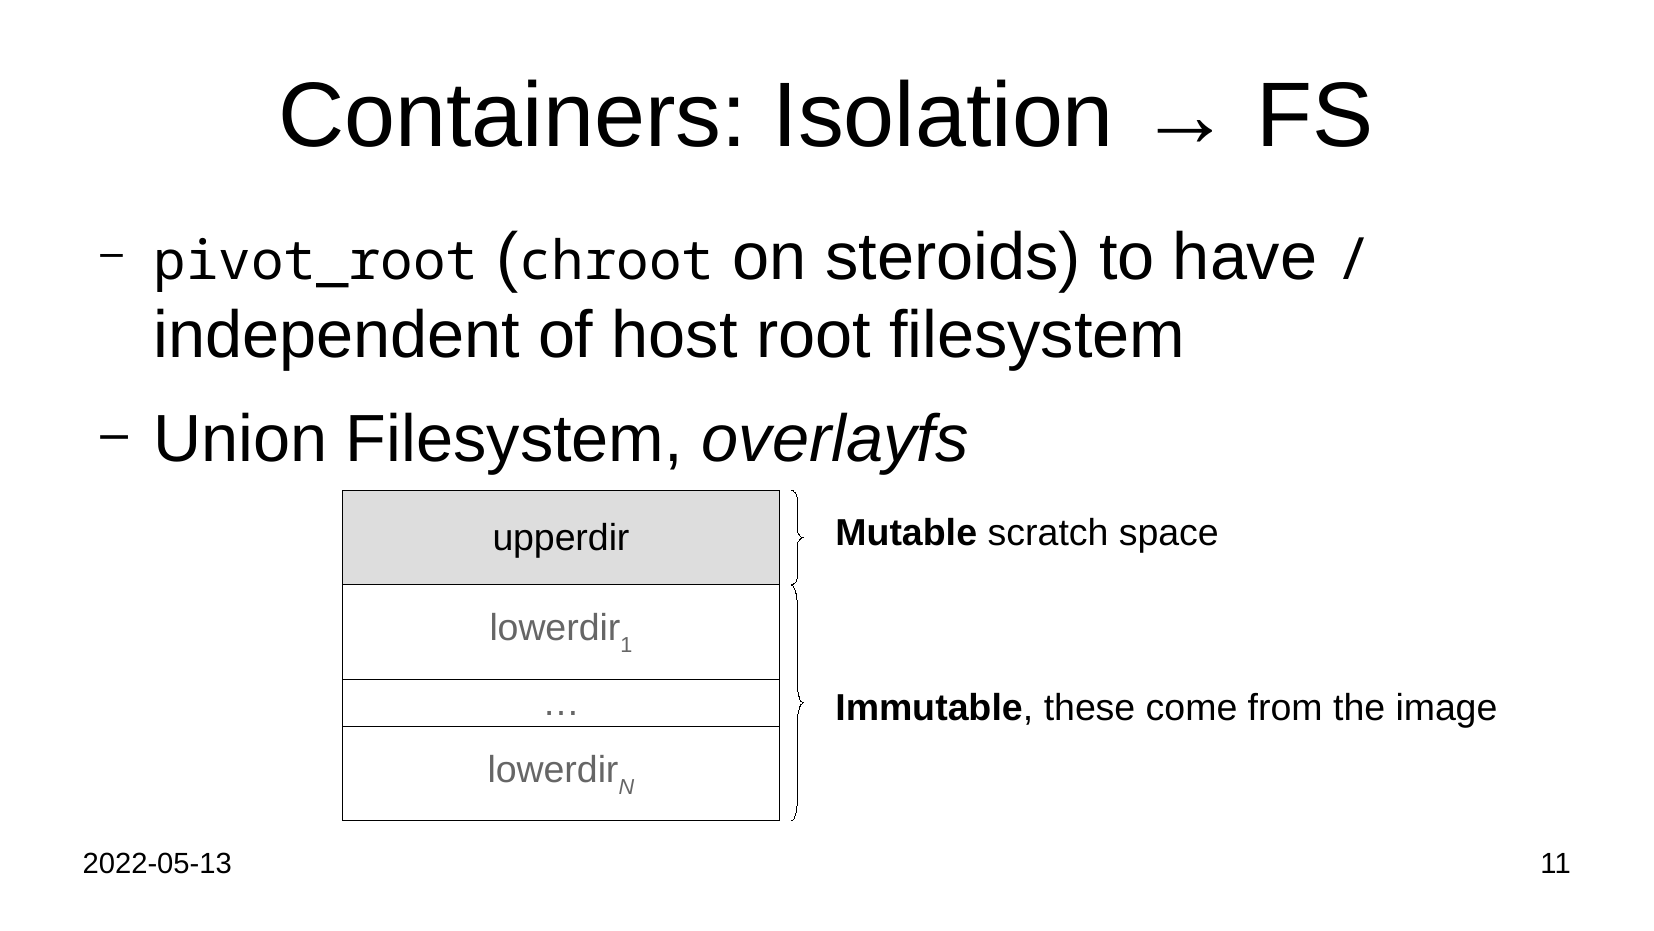

# Containers: Isolation → FS
pivot_root (chroot on steroids) to have / independent of host root filesystem
Union Filesystem, overlayfs
upperdir
Mutable scratch space
lowerdir1
…
Immutable, these come from the image
lowerdirN
2022-05-13
11